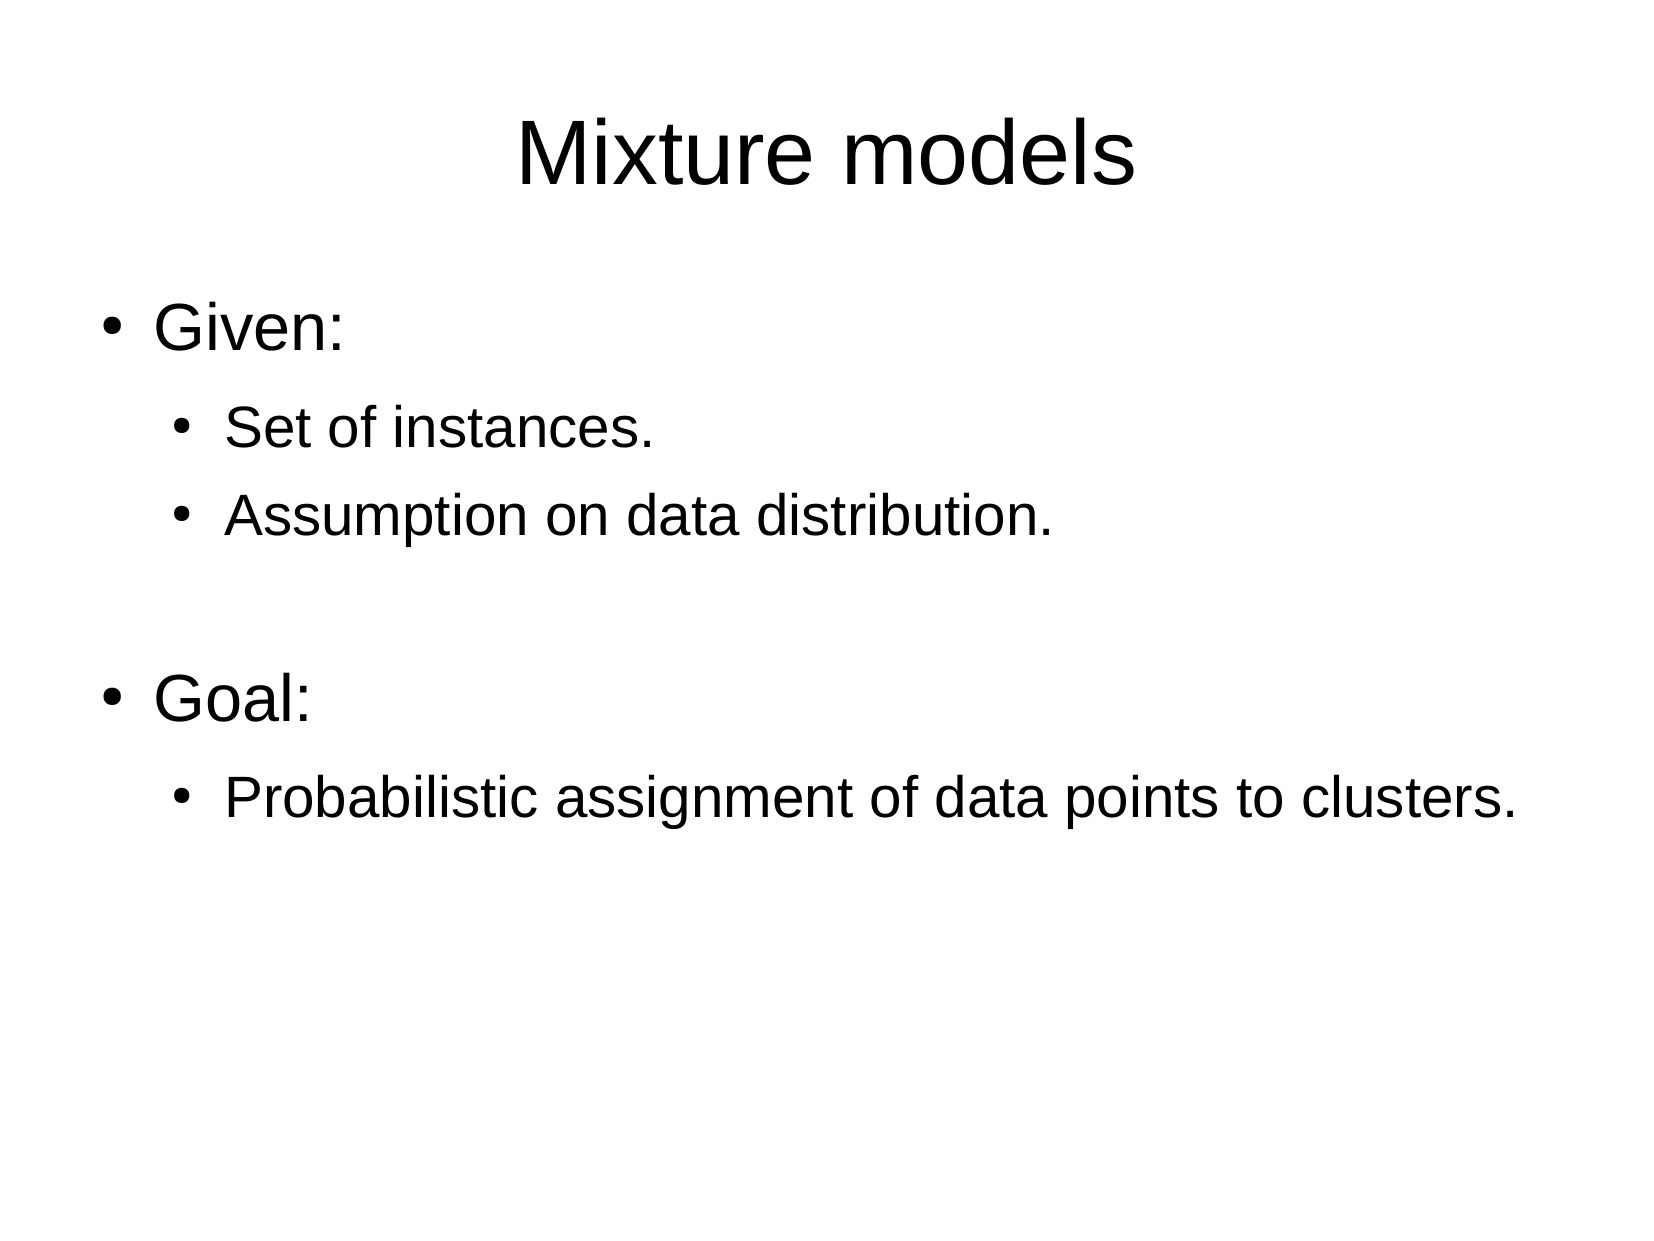

# Mixture models
Given:
Set of instances.
Assumption on data distribution.
Goal:
Probabilistic assignment of data points to clusters.